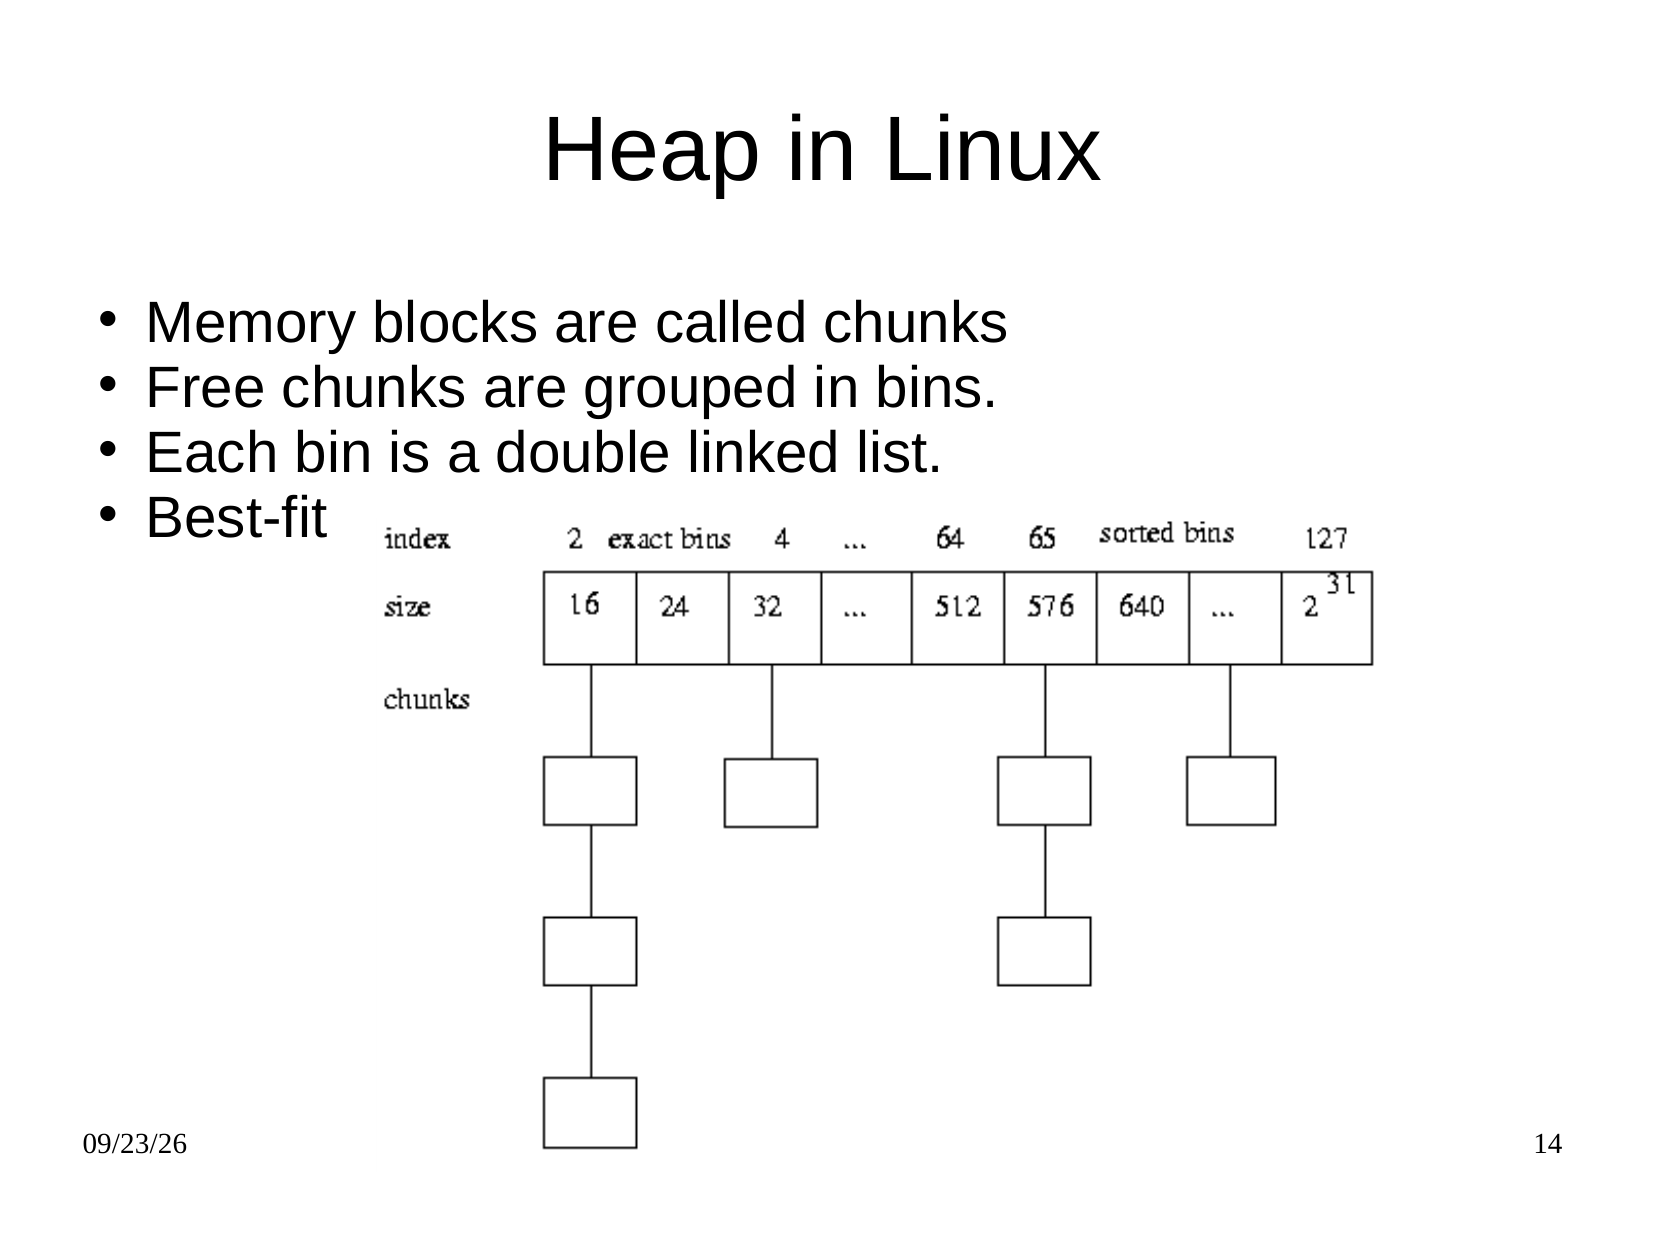

# Heap in Linux
Memory blocks are called chunks
Free chunks are grouped in bins.
Each bin is a double linked list.
Best-fit
CS3468, Qijun Gu
14